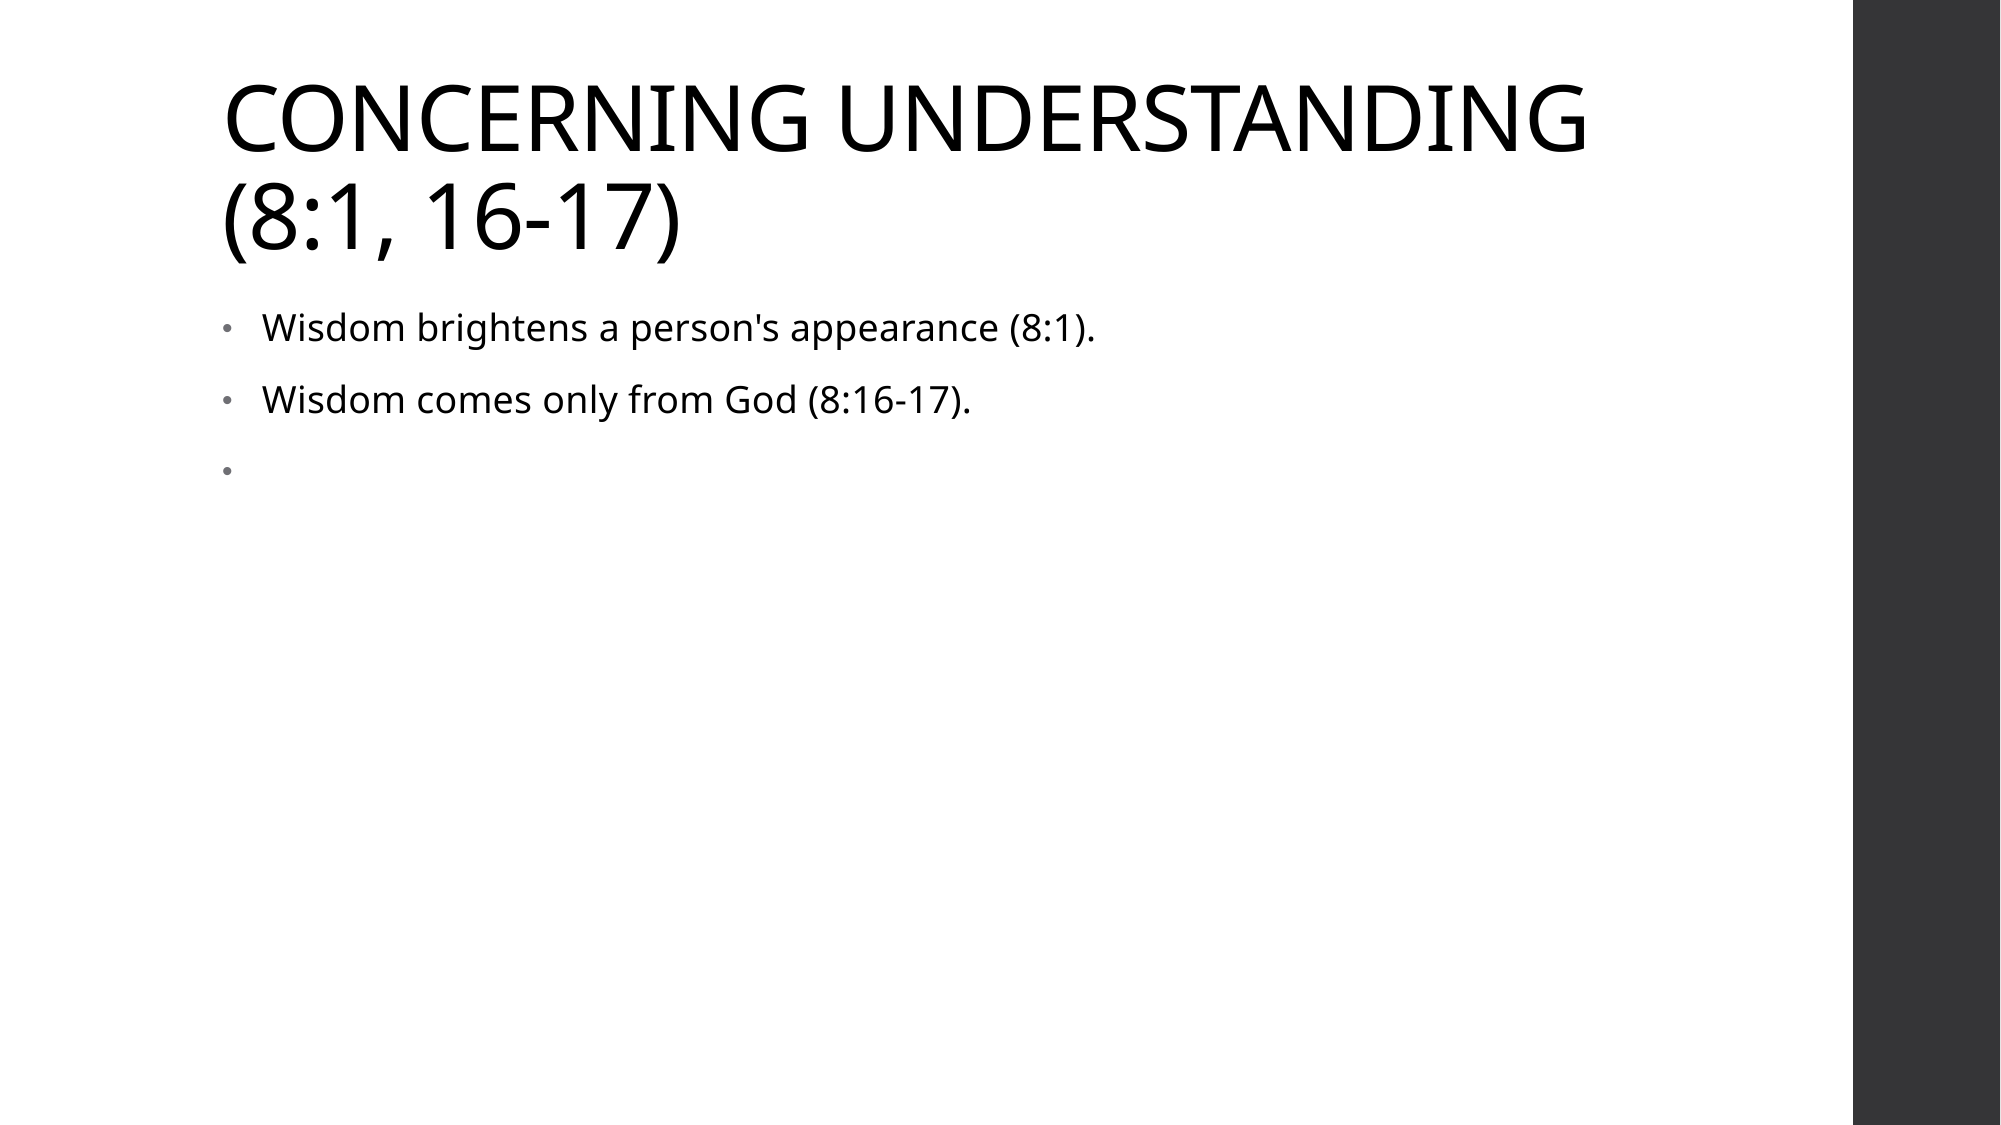

# CONCERNING UNDERSTANDING (8:1, 16-17)
 Wisdom brightens a person's appearance (8:1).
 Wisdom comes only from God (8:16-17).